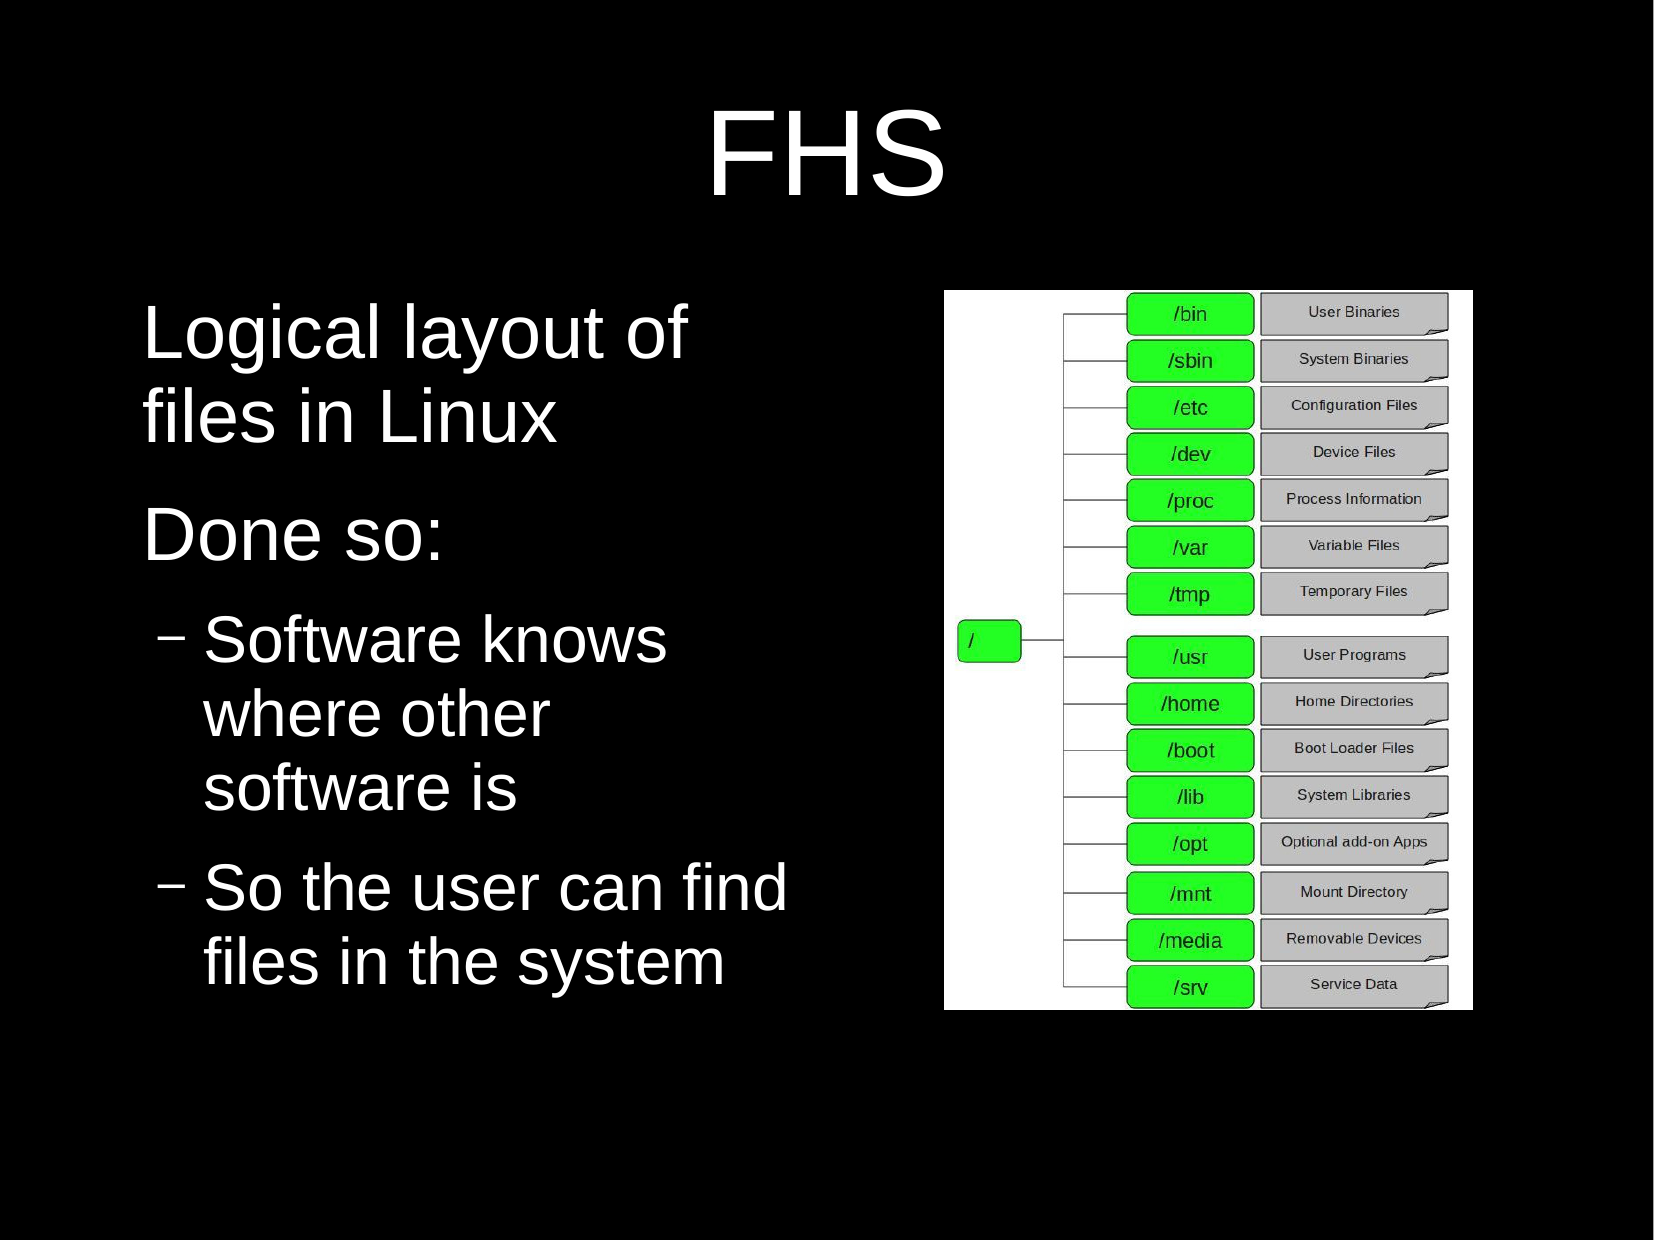

# FHS
Logical layout of files in Linux
Done so:
Software knows where other software is
So the user can find files in the system